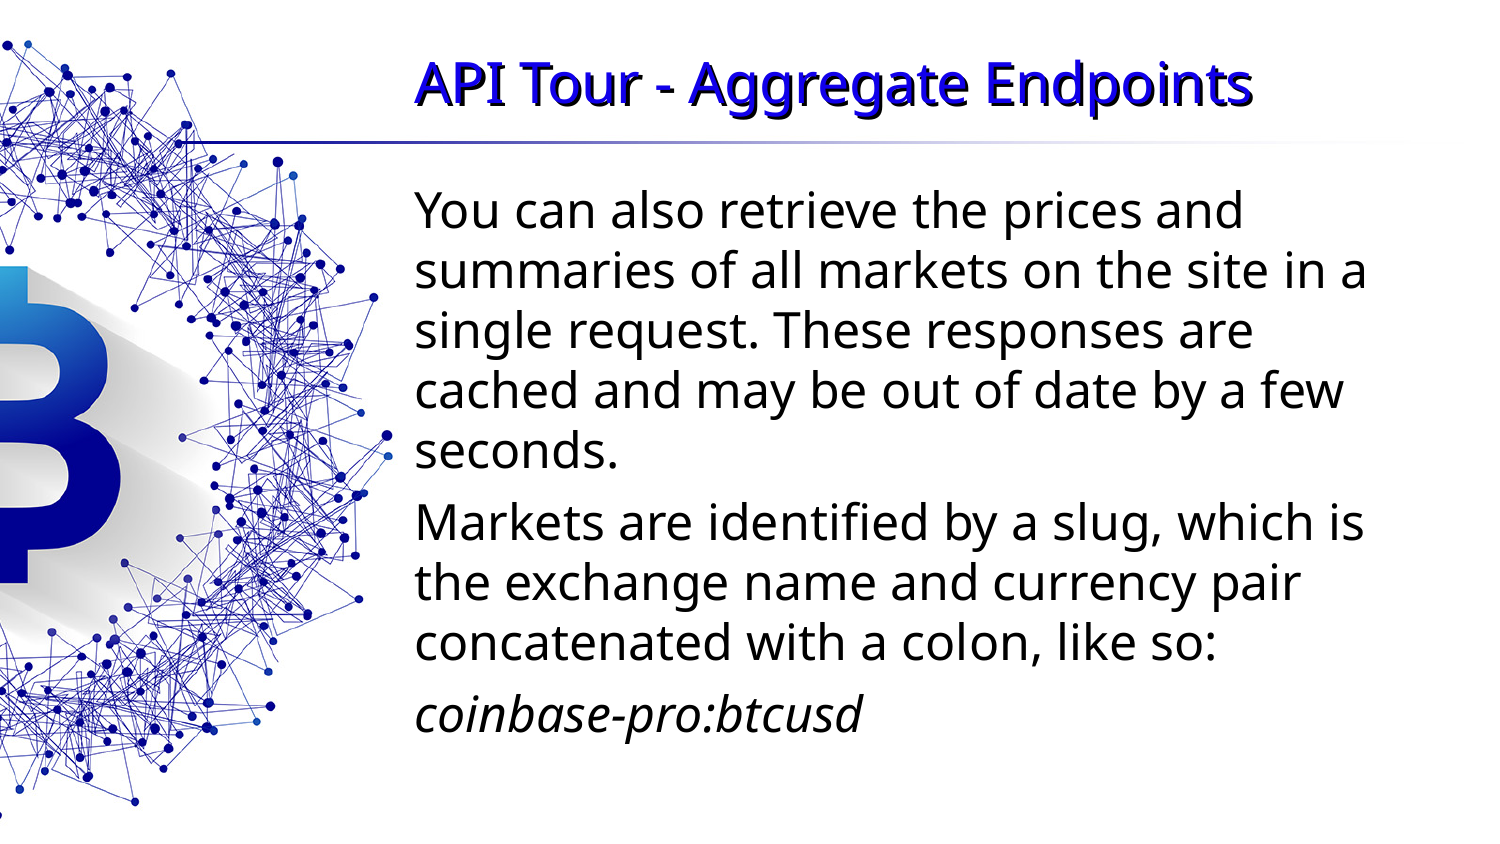

# API Tour - Aggregate Endpoints
You can also retrieve the prices and summaries of all markets on the site in a single request. These responses are cached and may be out of date by a few seconds.
Markets are identified by a slug, which is the exchange name and currency pair concatenated with a colon, like so:
coinbase-pro:btcusd